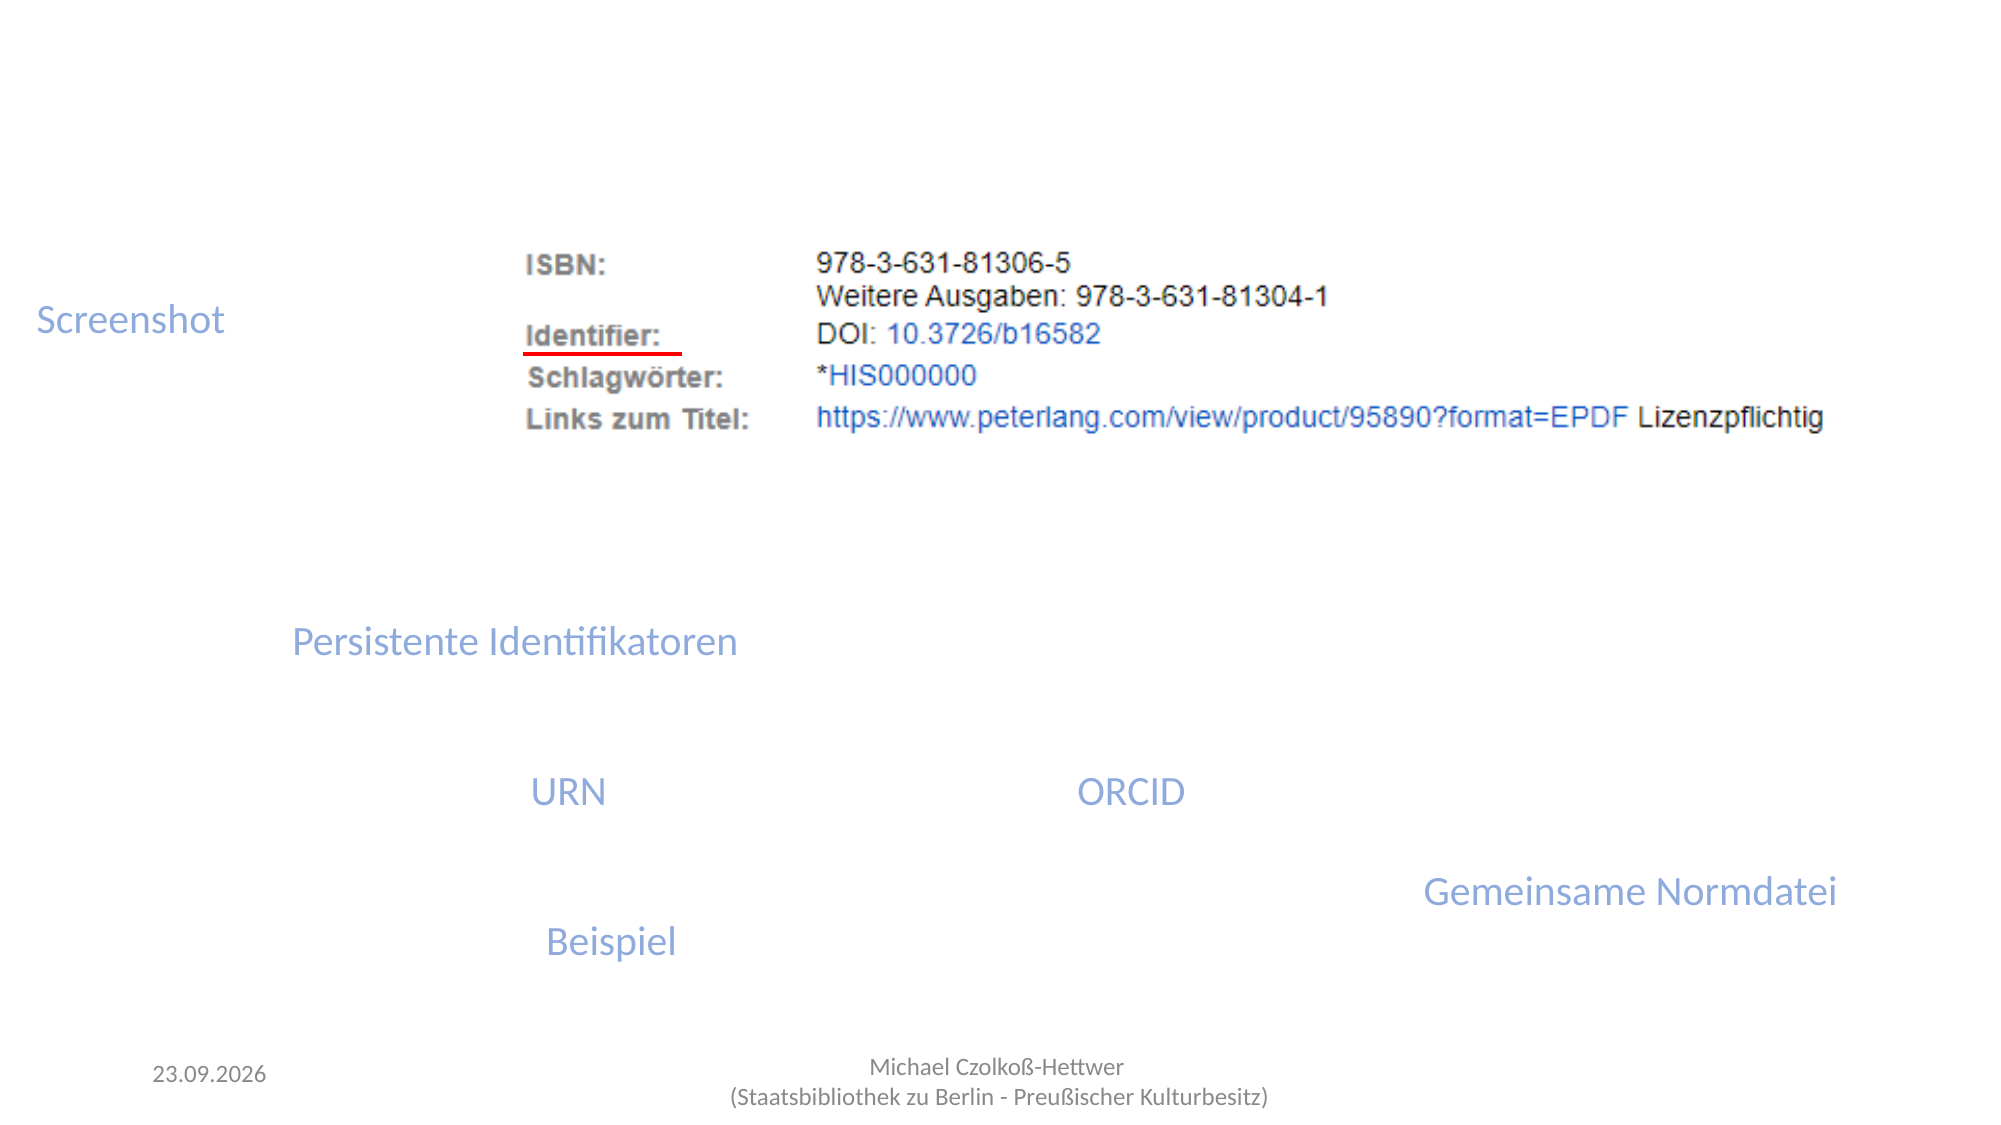

# III. Basiswissen – Persistente Identifikatoren / Normdaten
Screenshot aus dem Gemeinsamen Verbund-Katalog (GVK)
B) Persistente Identifikatoren / Normdaten
PID: Persistente Identifikatoren bieten eine eindeutige Benennung (Referenzierung) einer digitalen Ressource
DOI (Digital Object Identifier) als weit verbreiteter Standard
Weitere Beispiele: URN (Uniform Resource Name), ORCID (Open Researcher Contributor Identification Initiative)
Wichtig sind in diesem Kontext auch Normdaten → siehe hier die GND: Gemeinsame Normdatei (siehe folgendes Beispiel)
Michael Czolkoß-Hettwer
(Staatsbibliothek zu Berlin - Preußischer Kulturbesitz)